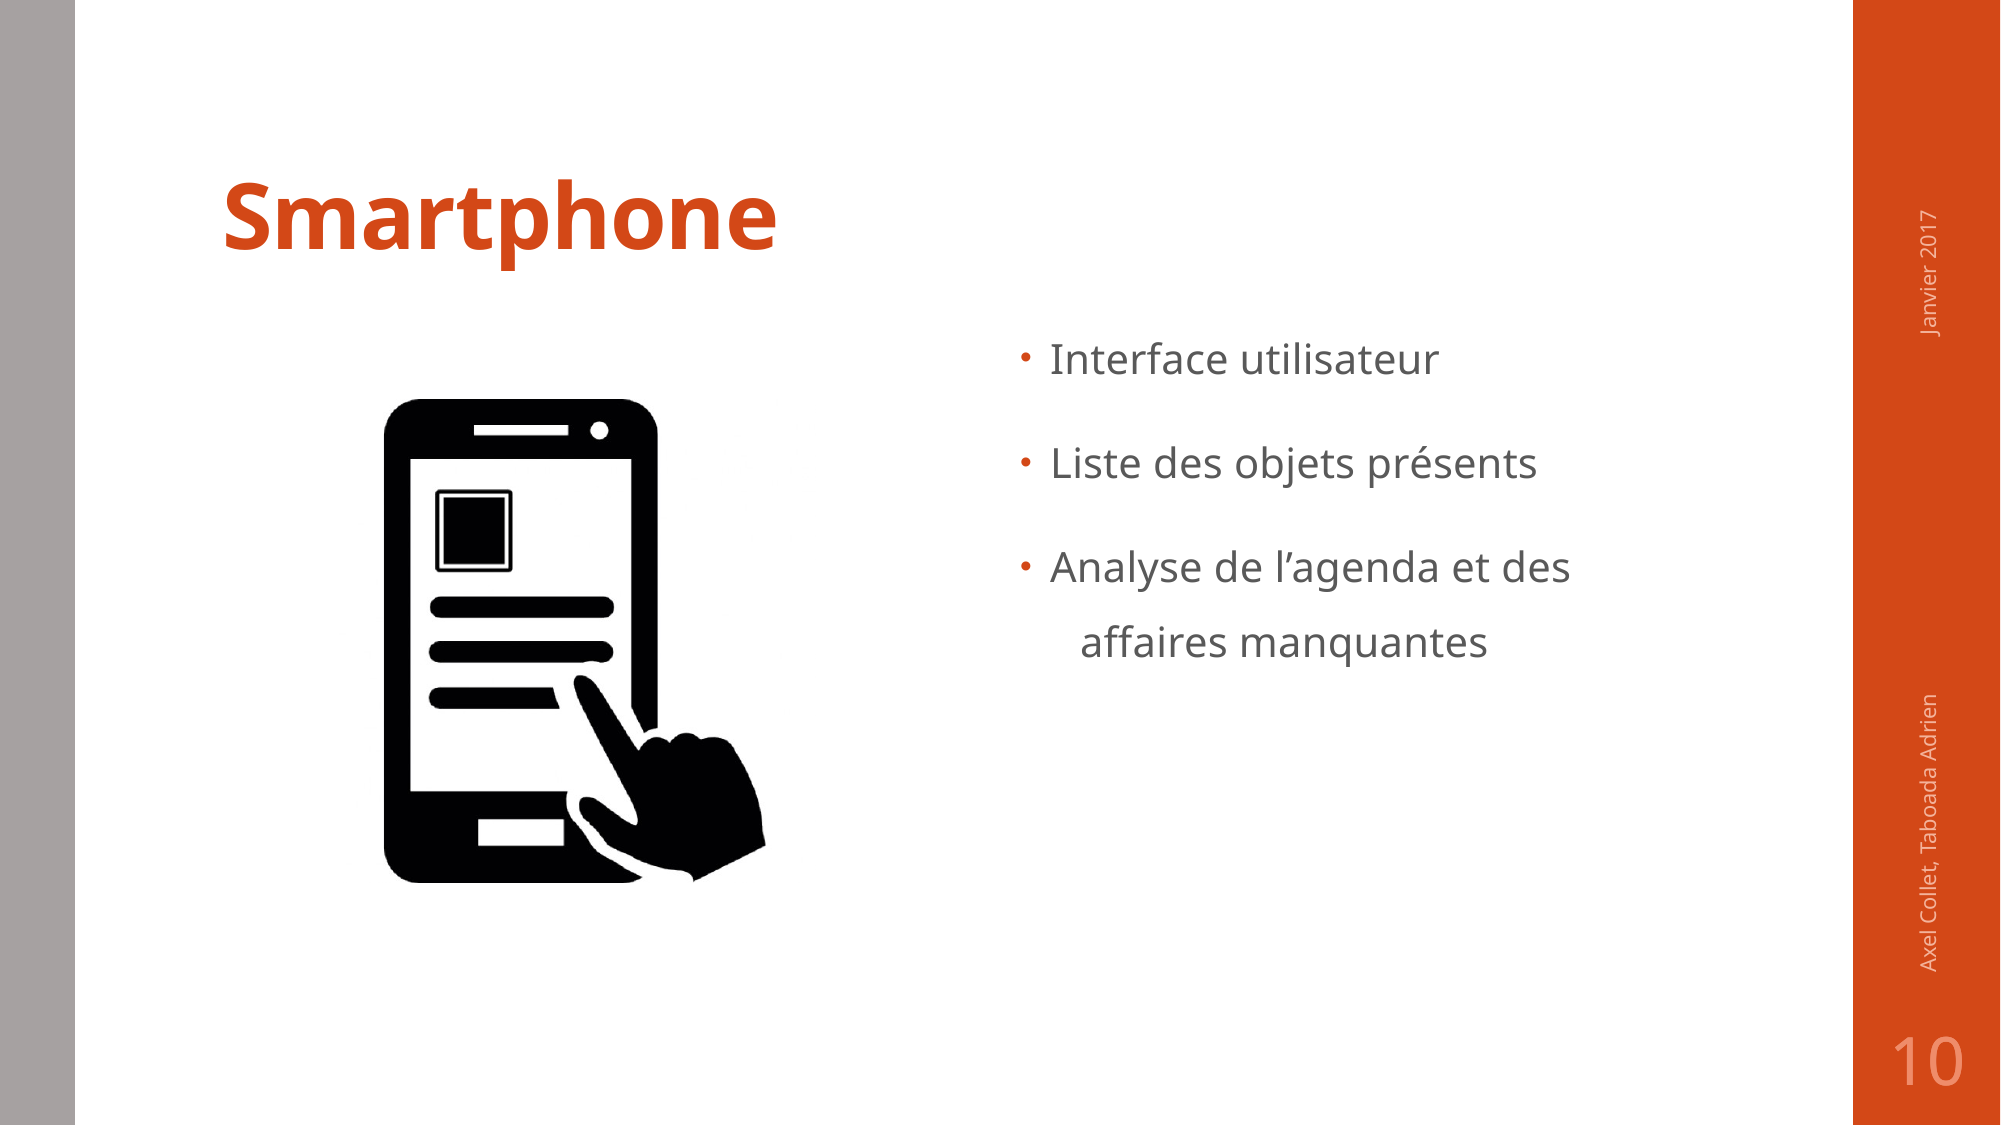

# Smartphone
Janvier 2017
Interface utilisateur
Liste des objets présents
Analyse de l’agenda et des affaires manquantes
Axel Collet, Taboada Adrien